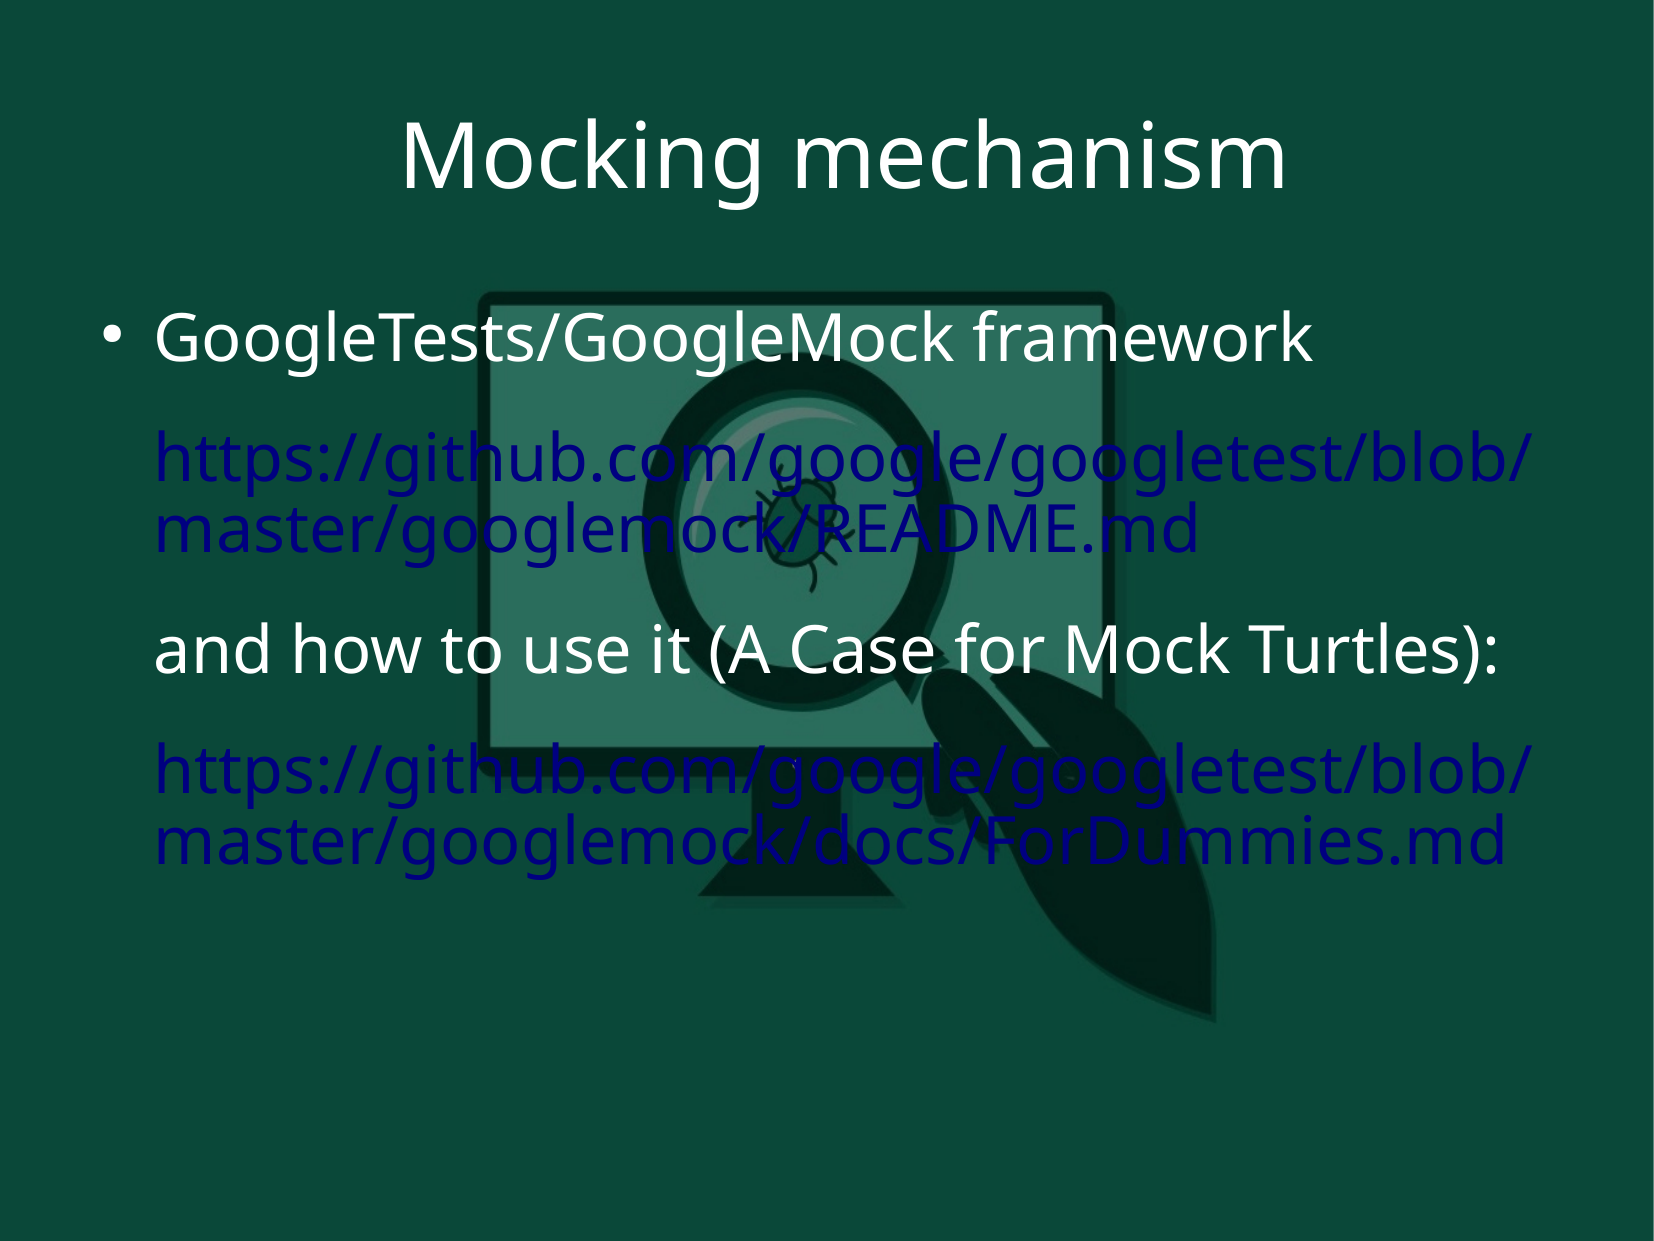

# Mocking mechanism
GoogleTests/GoogleMock framework
https://github.com/google/googletest/blob/master/googlemock/README.md
and how to use it (A Case for Mock Turtles):
https://github.com/google/googletest/blob/master/googlemock/docs/ForDummies.md